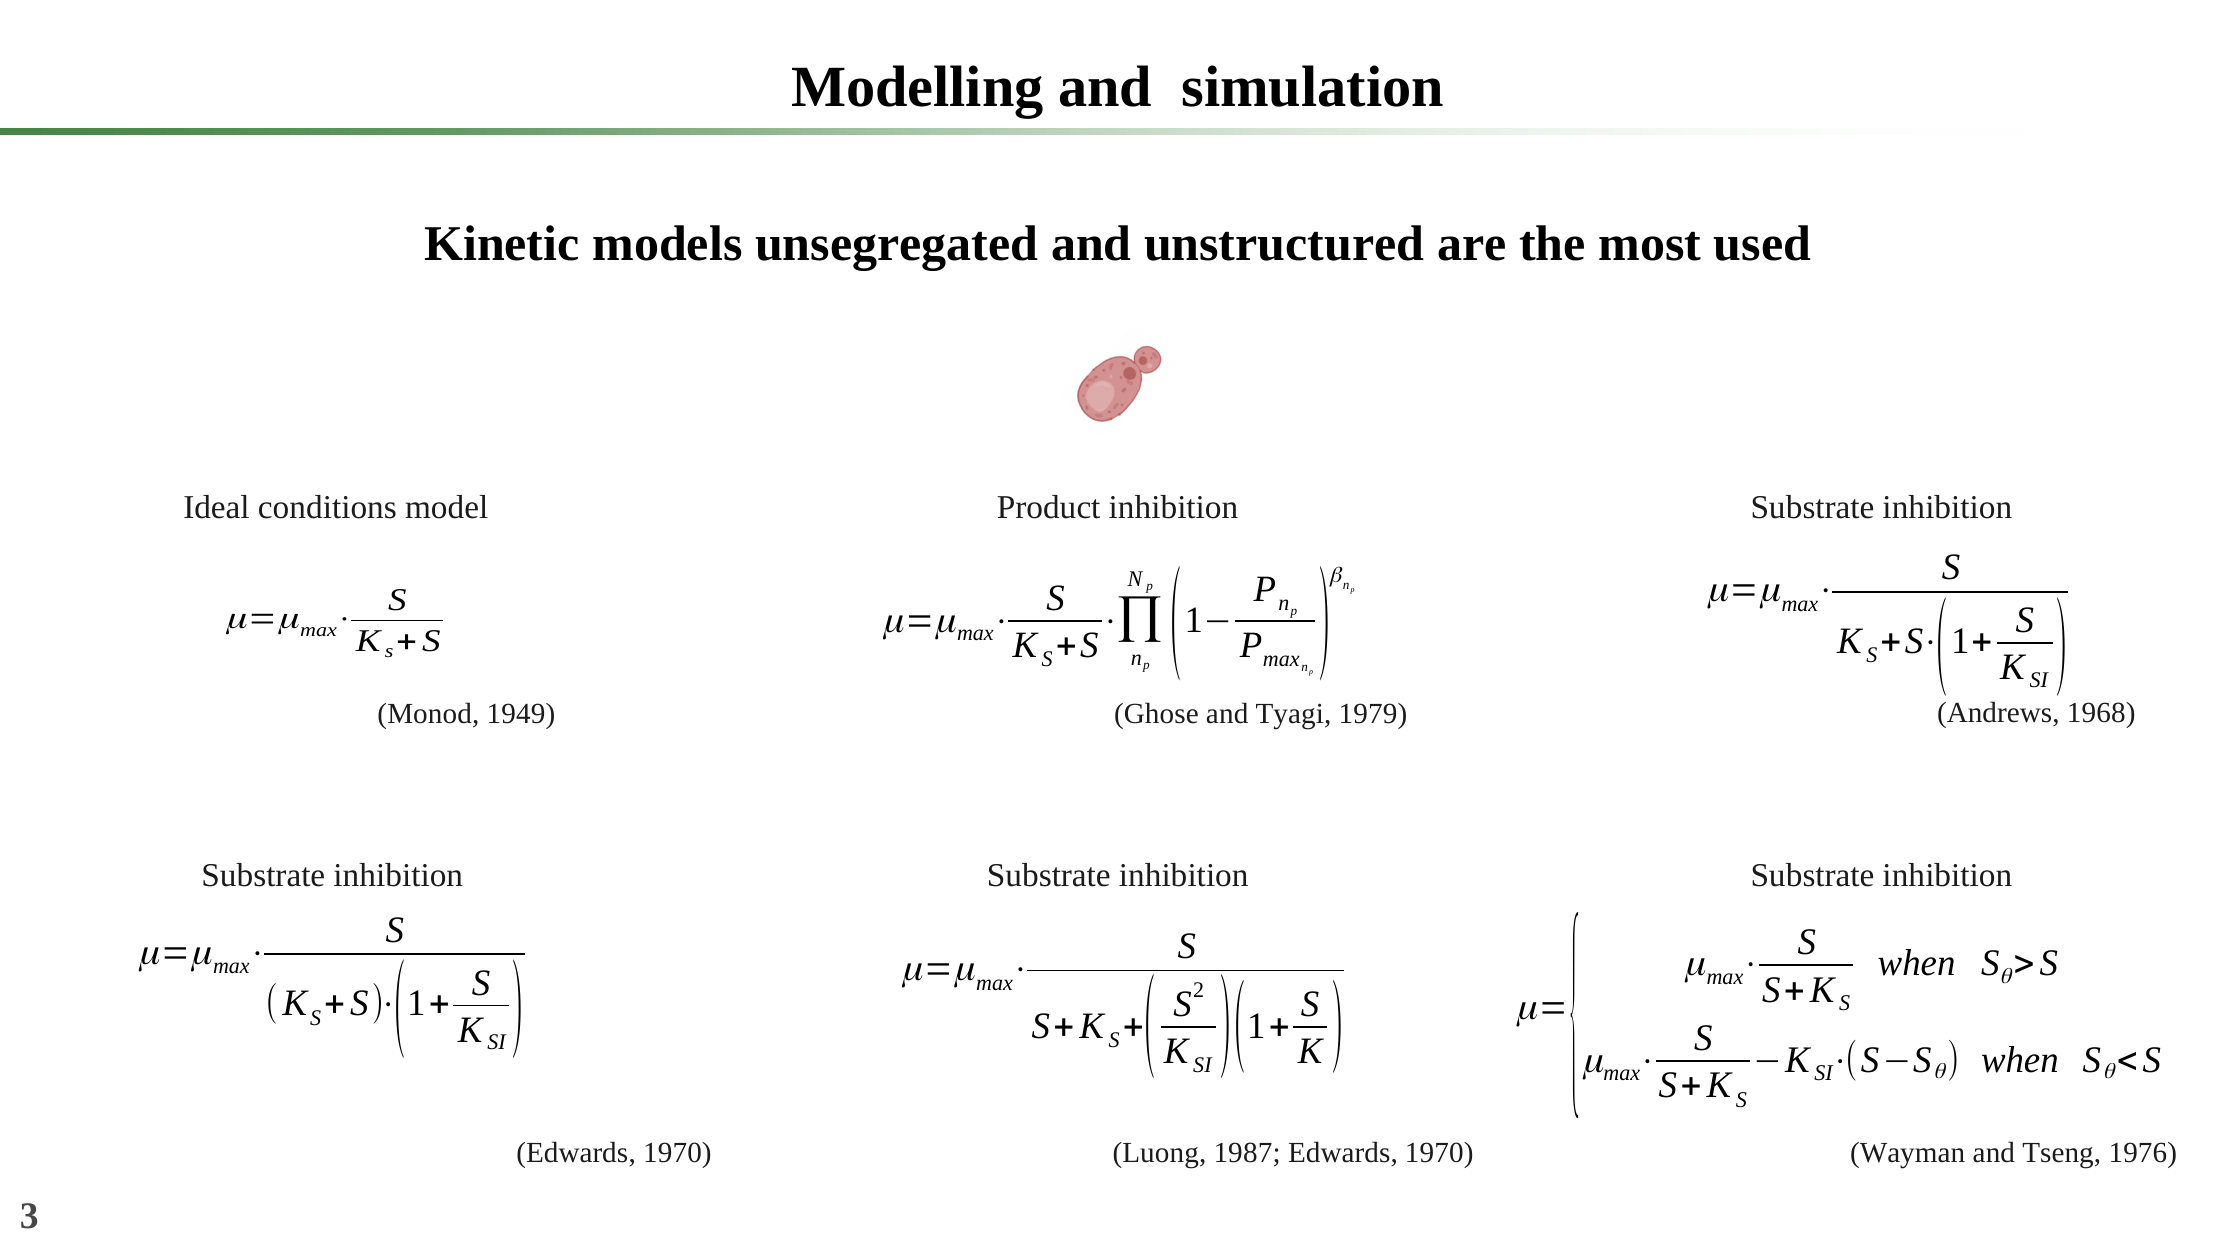

Modelling and simulation
Kinetic models unsegregated and unstructured are the most used
Ideal conditions model
Product inhibition
Substrate inhibition
(Andrews, 1968)⁠
(Monod, 1949)⁠
(Ghose and Tyagi, 1979)⁠
Substrate inhibition
Substrate inhibition
Substrate inhibition
(Edwards, 1970)⁠
(Luong, 1987; Edwards, 1970)⁠⁠
(Wayman and Tseng, 1976)⁠